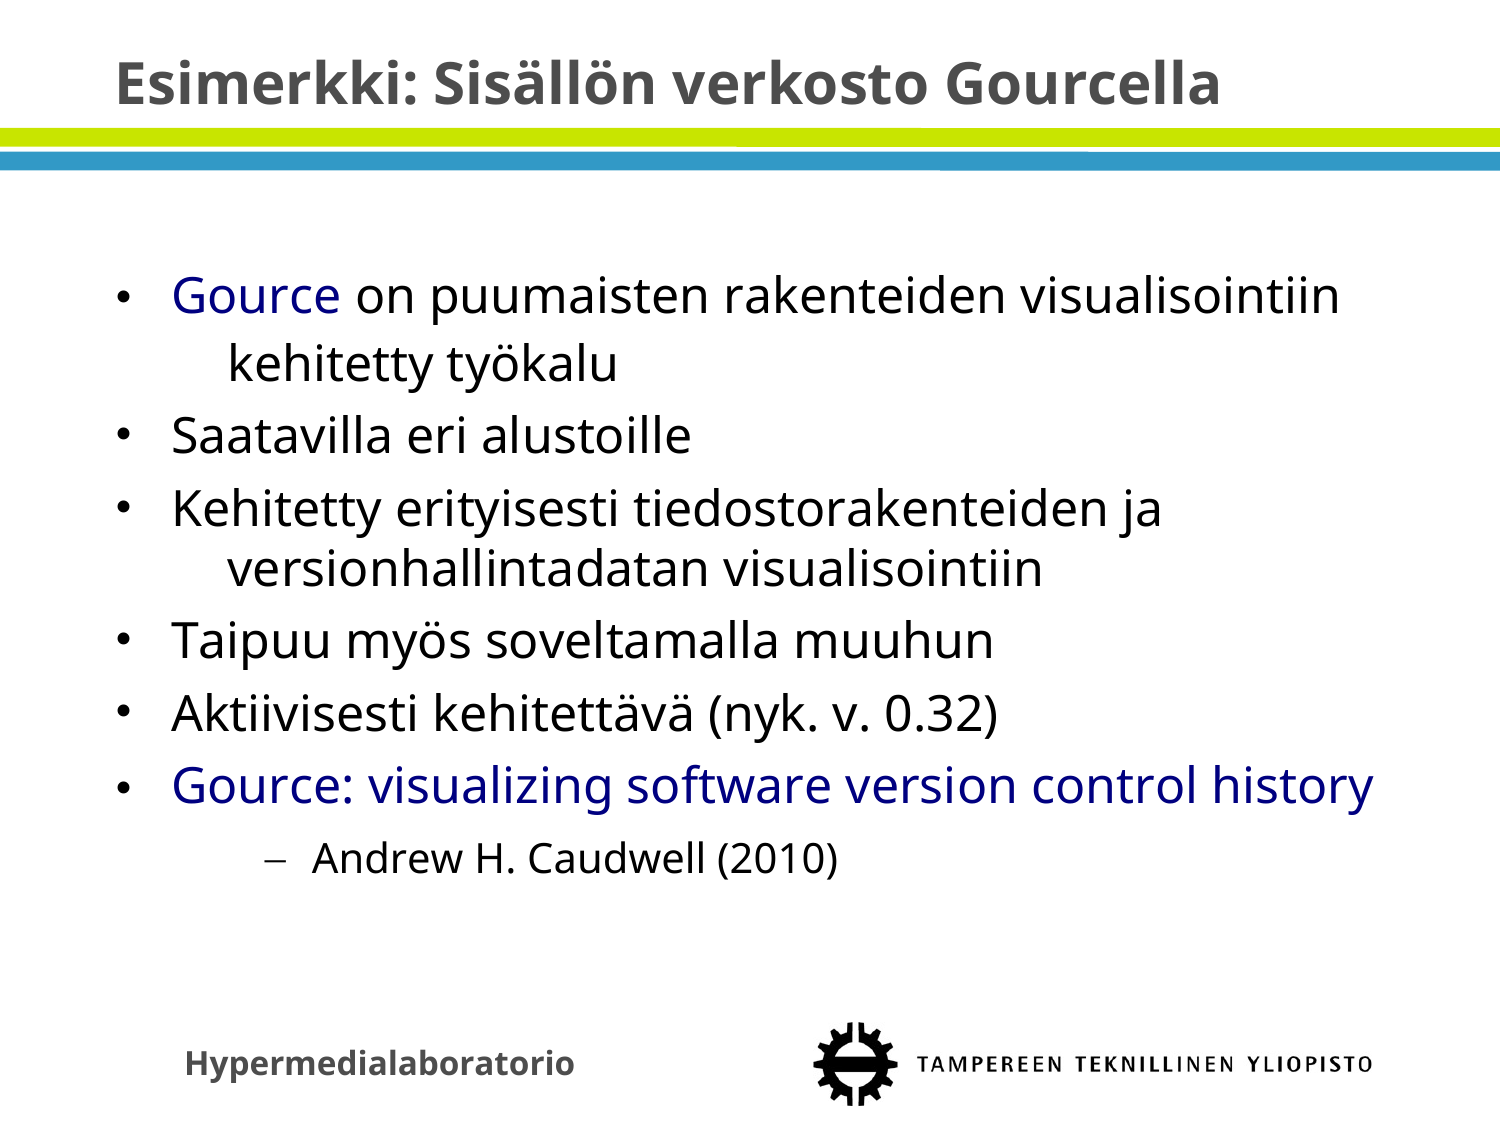

# Esimerkki: Sisällön verkosto Gourcella
Gource on puumaisten rakenteiden visualisointiin kehitetty työkalu
Saatavilla eri alustoille
Kehitetty erityisesti tiedostorakenteiden ja versionhallintadatan visualisointiin
Taipuu myös soveltamalla muuhun
Aktiivisesti kehitettävä (nyk. v. 0.32)
Gource: visualizing software version control history
Andrew H. Caudwell (2010)